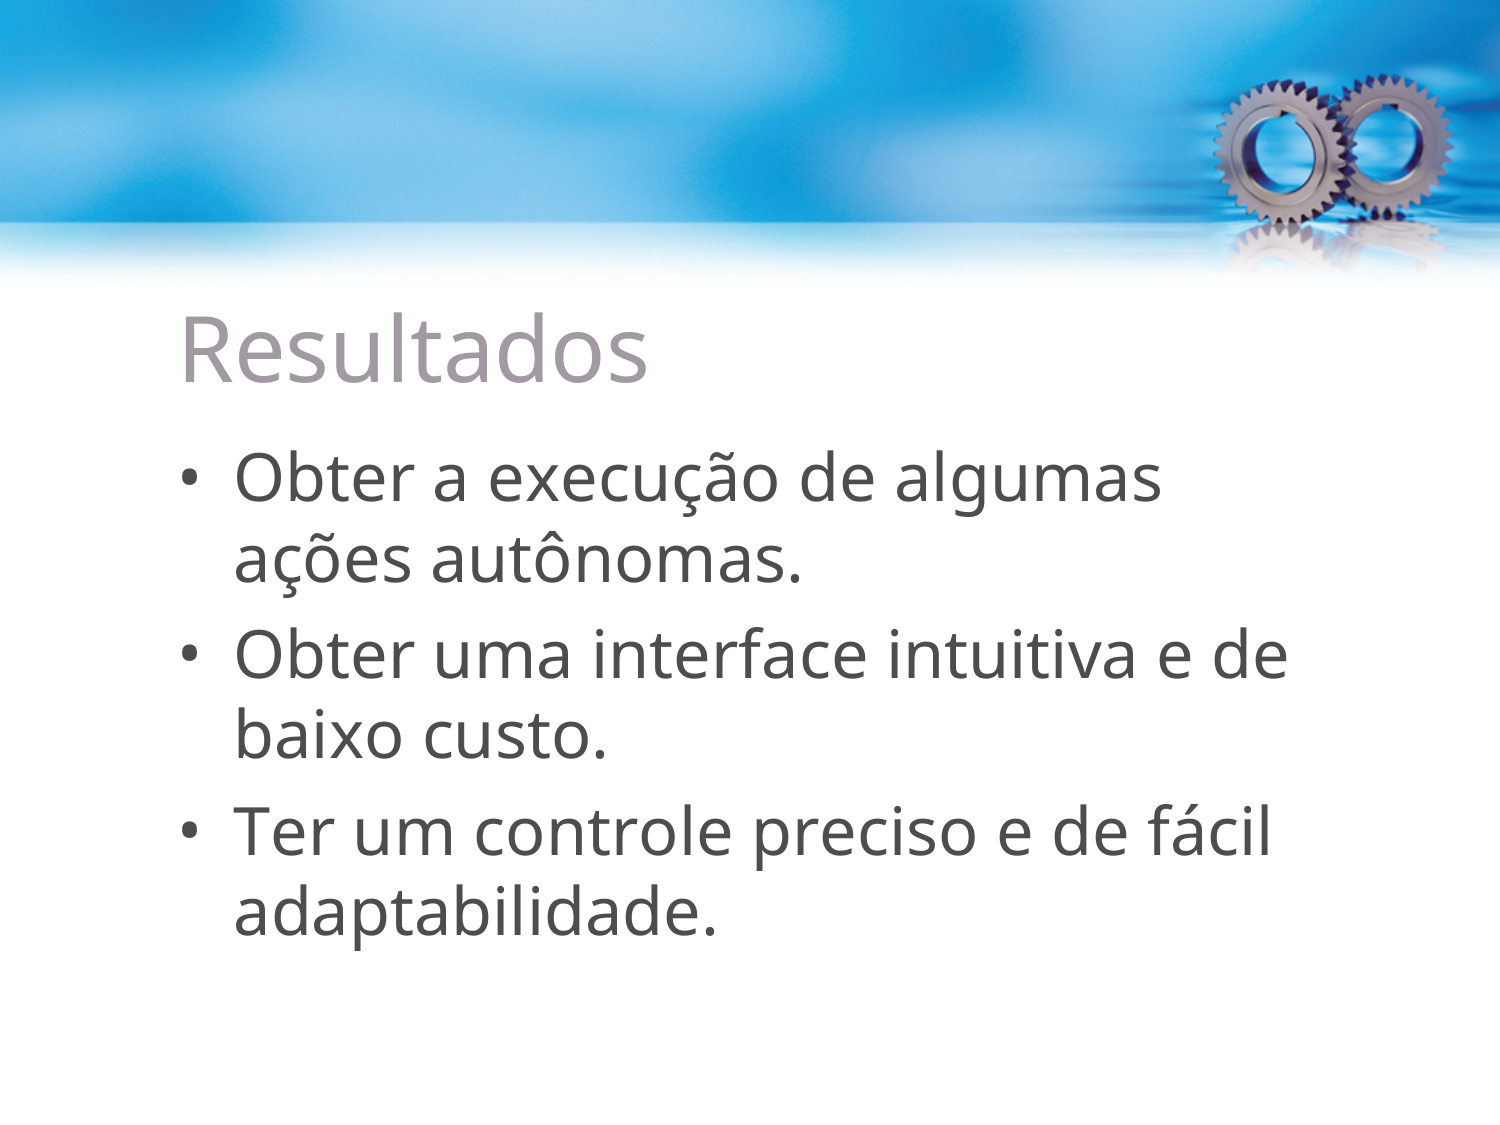

# Resultados
Obter a execução de algumas ações autônomas.
Obter uma interface intuitiva e de baixo custo.
Ter um controle preciso e de fácil adaptabilidade.